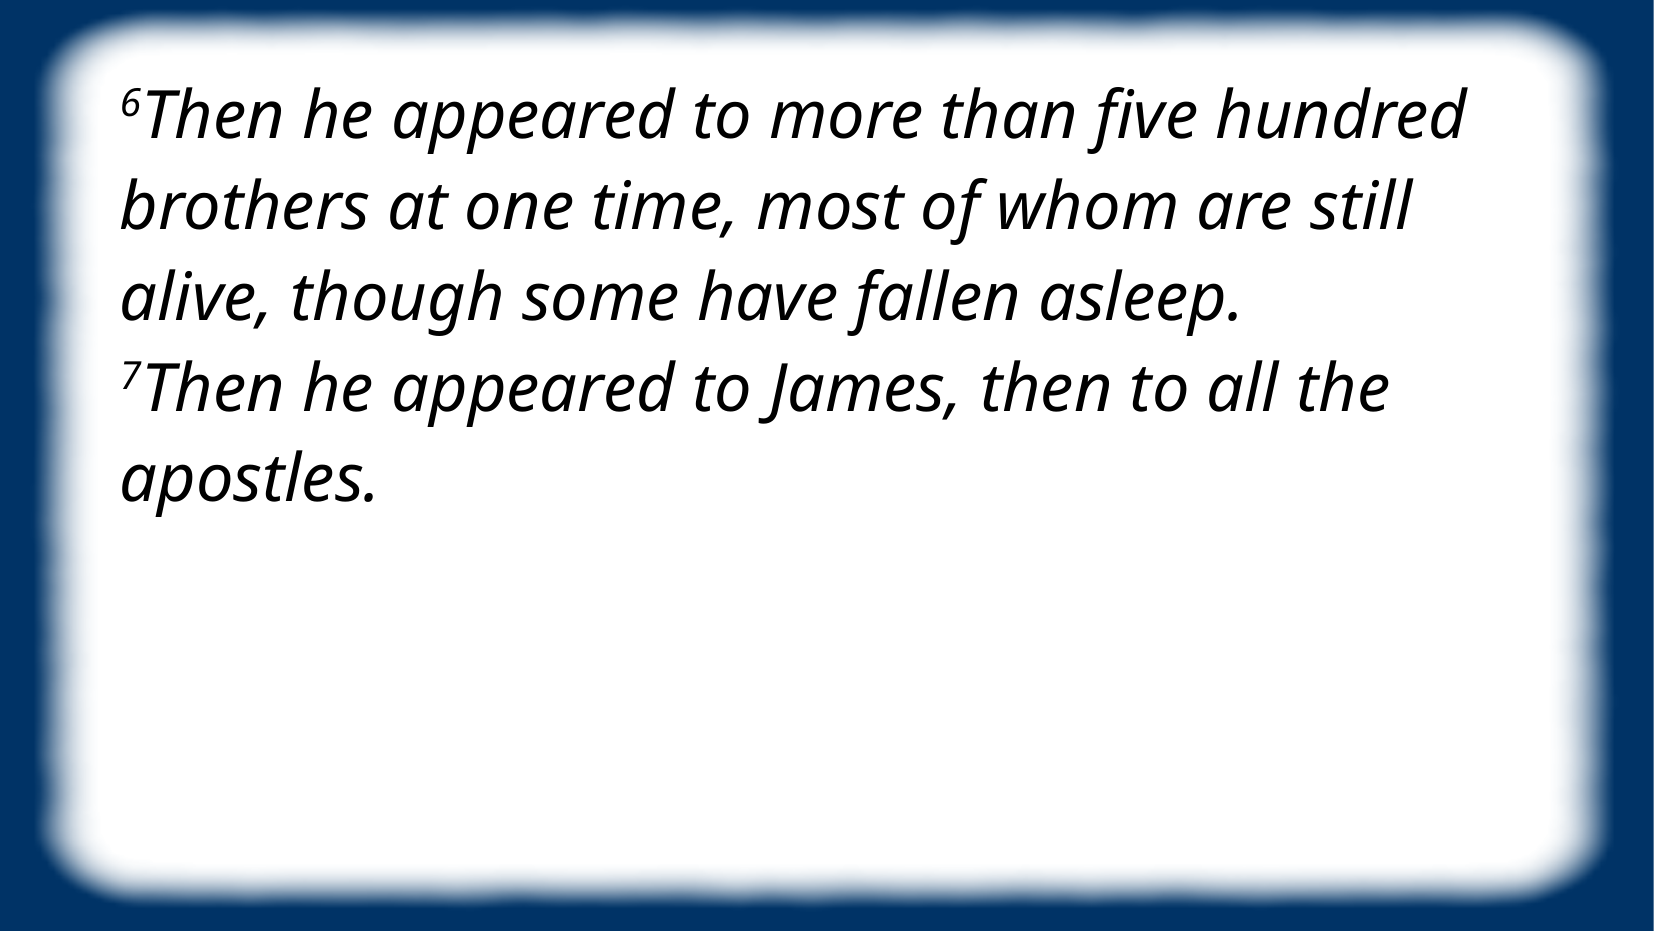

6Then he appeared to more than five hundred brothers at one time, most of whom are still alive, though some have fallen asleep.
7Then he appeared to James, then to all the apostles.